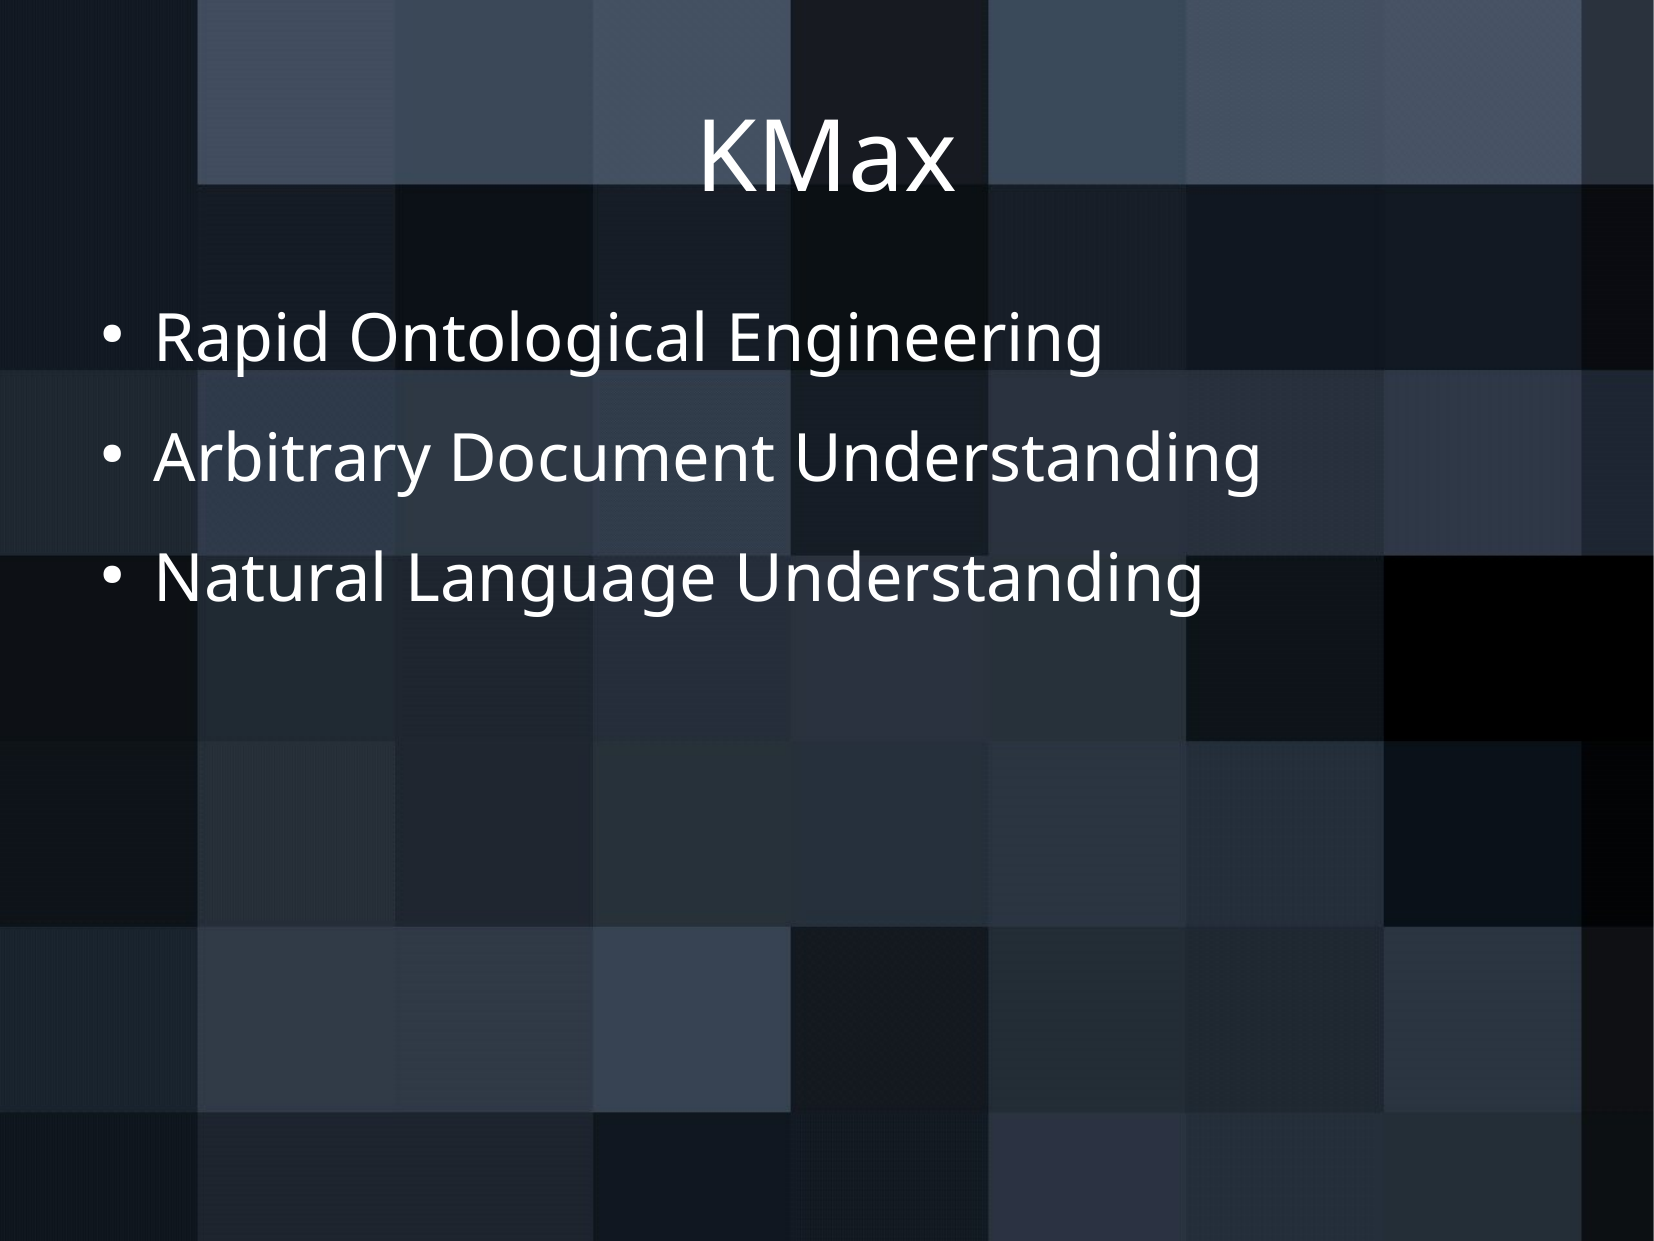

# KMax
Rapid Ontological Engineering
Arbitrary Document Understanding
Natural Language Understanding